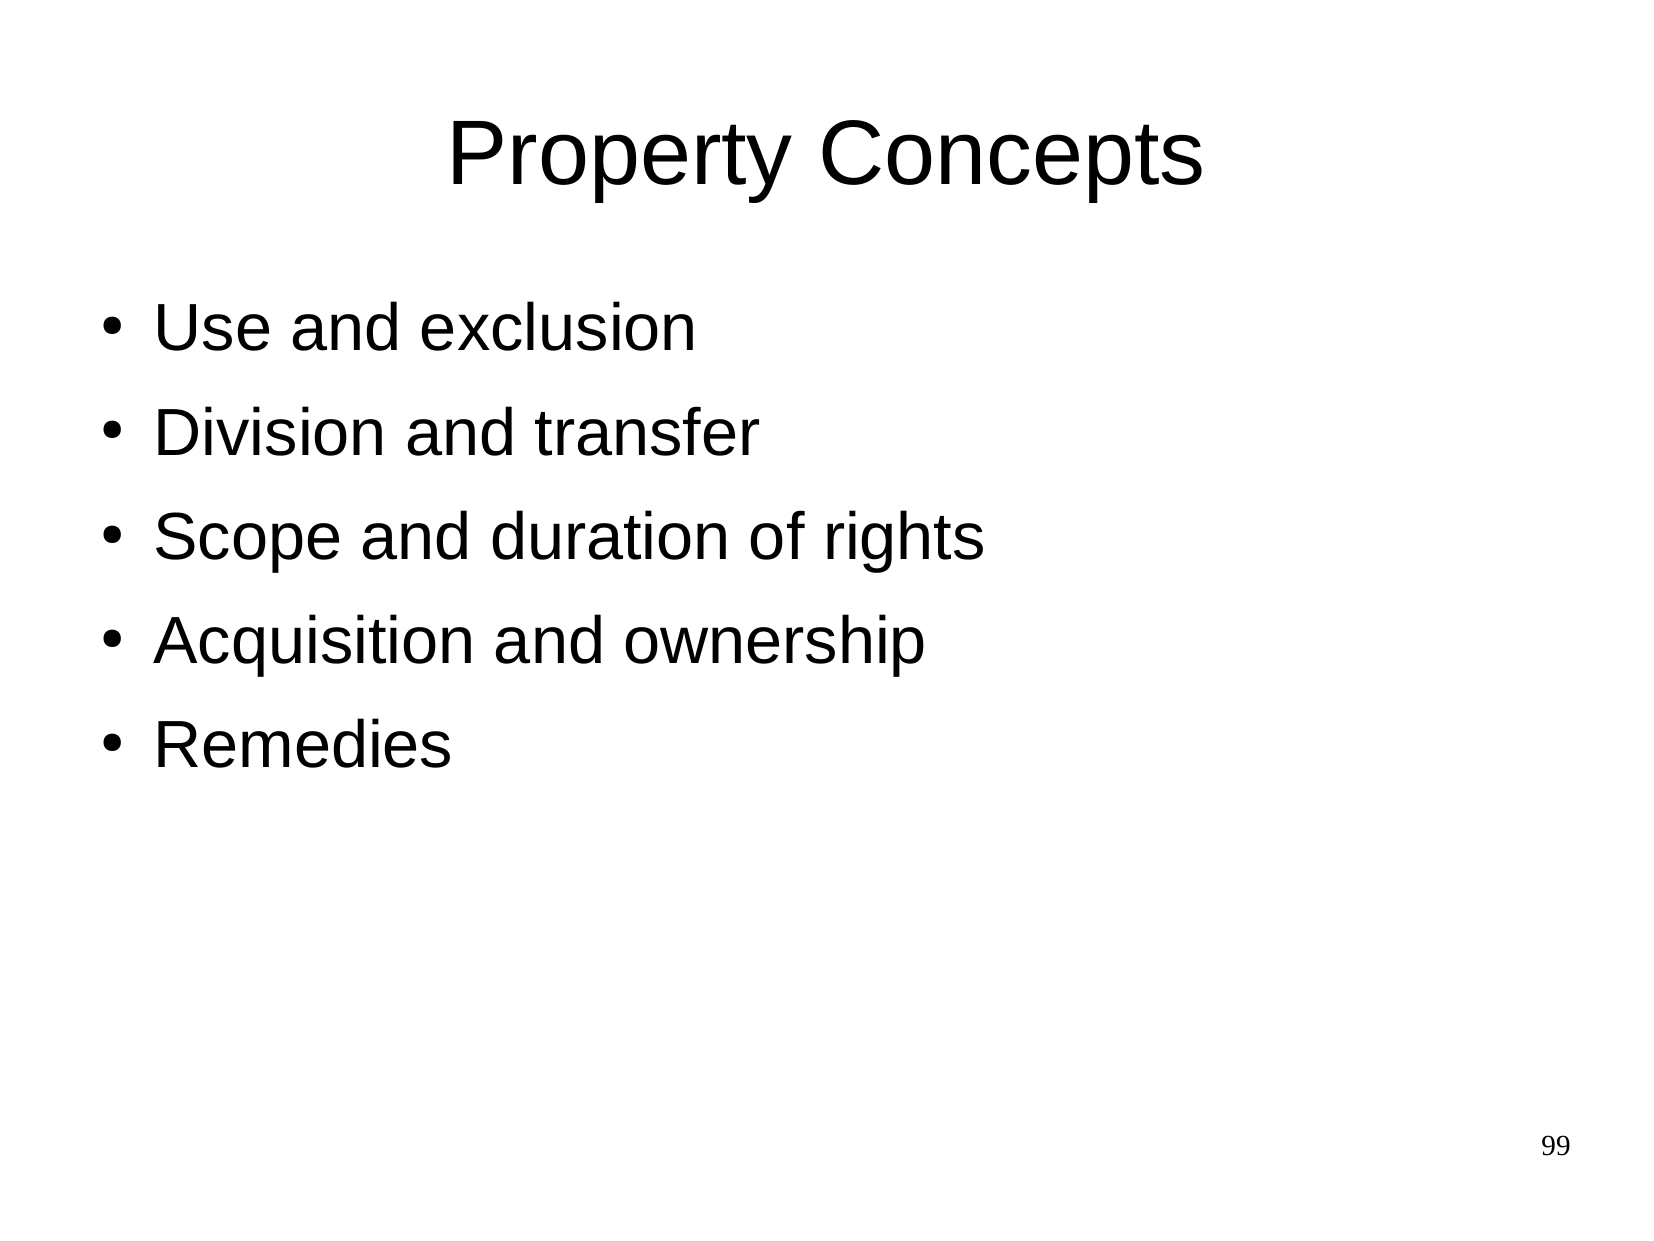

# Property Concepts
Use and exclusion
Division and transfer
Scope and duration of rights
Acquisition and ownership
Remedies
99